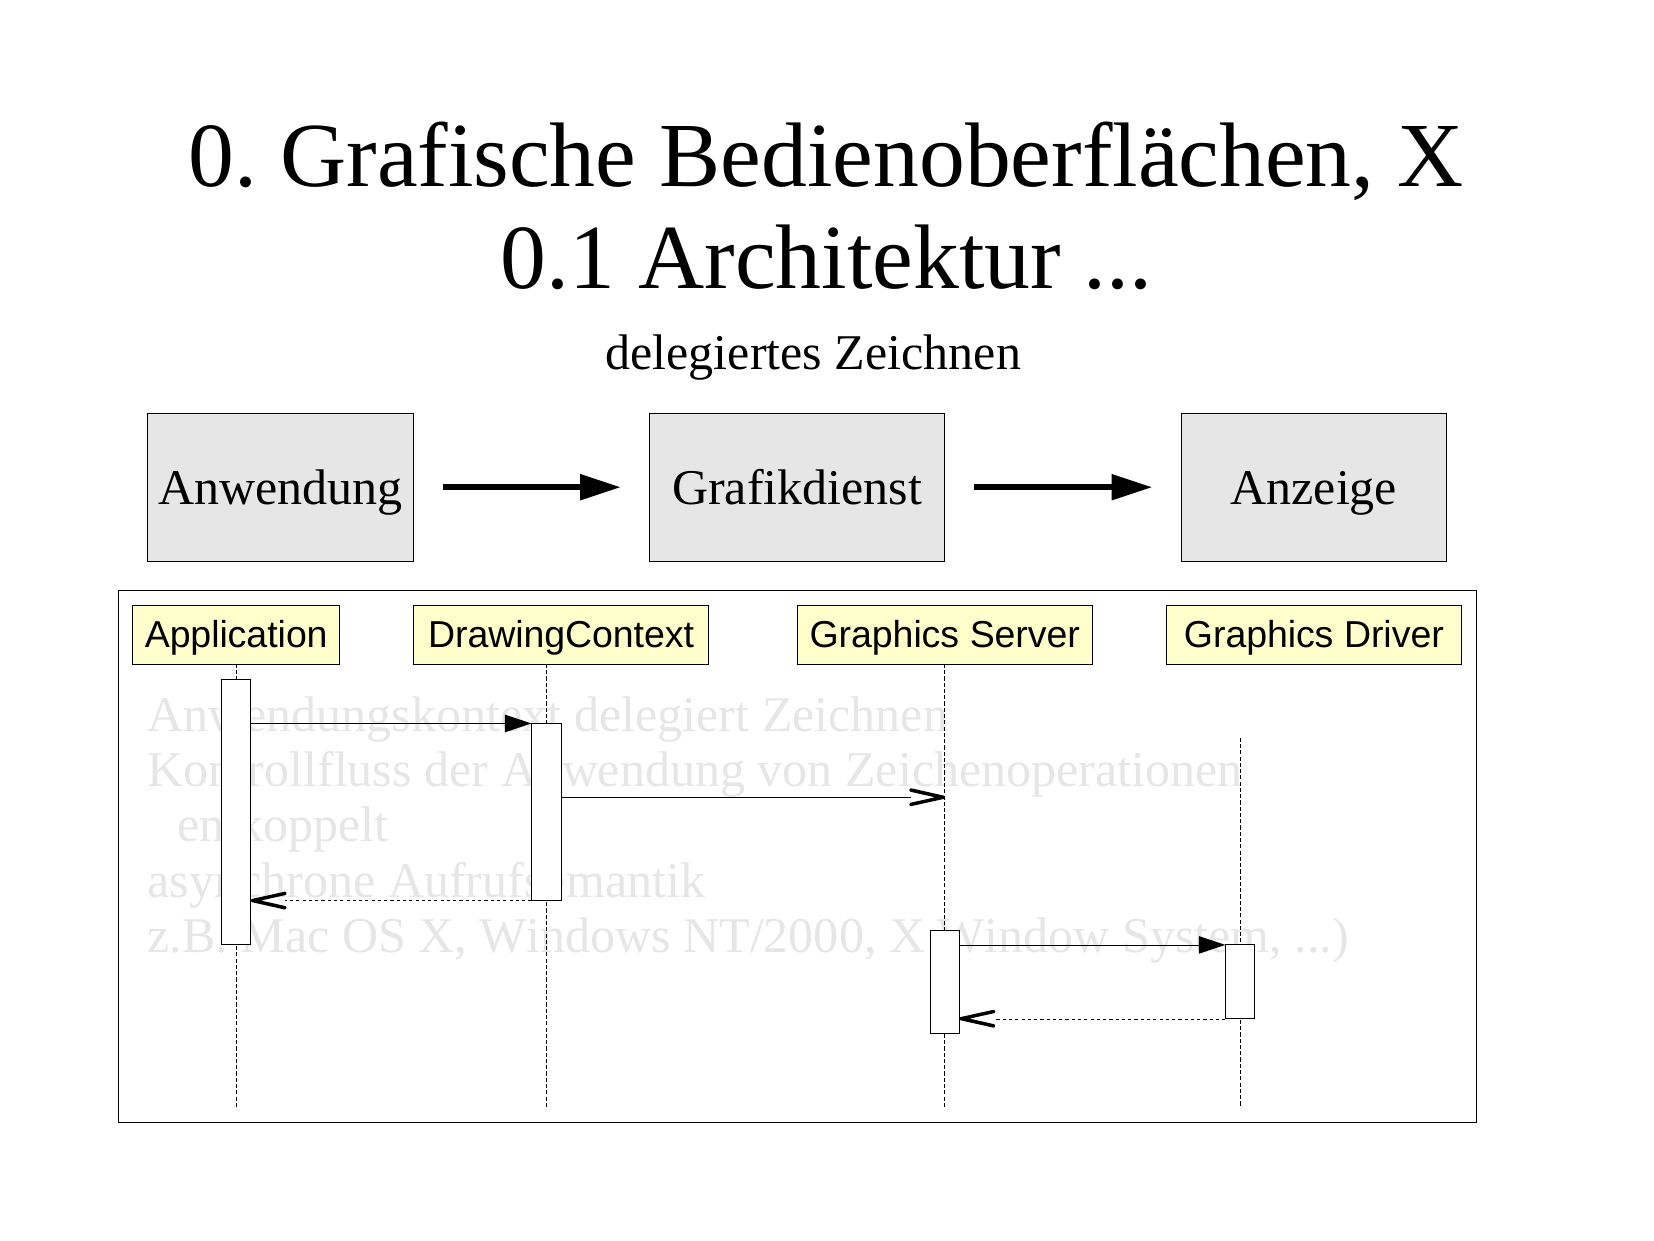

# 0. Grafische Bedienoberflächen, X 0.1 Architektur ...
delegiertes Zeichnen
Anwendung
Grafikdienst
Anzeige
Application
DrawingContext
Graphics Server
Graphics Driver
Anwendungskontext delegiert Zeichnen
Kontrollfluss der Anwendung von Zeichenoperationen entkoppelt
asynchrone Aufrufsemantik
z.B. Mac OS X, Windows NT/2000, X Window System, ...)